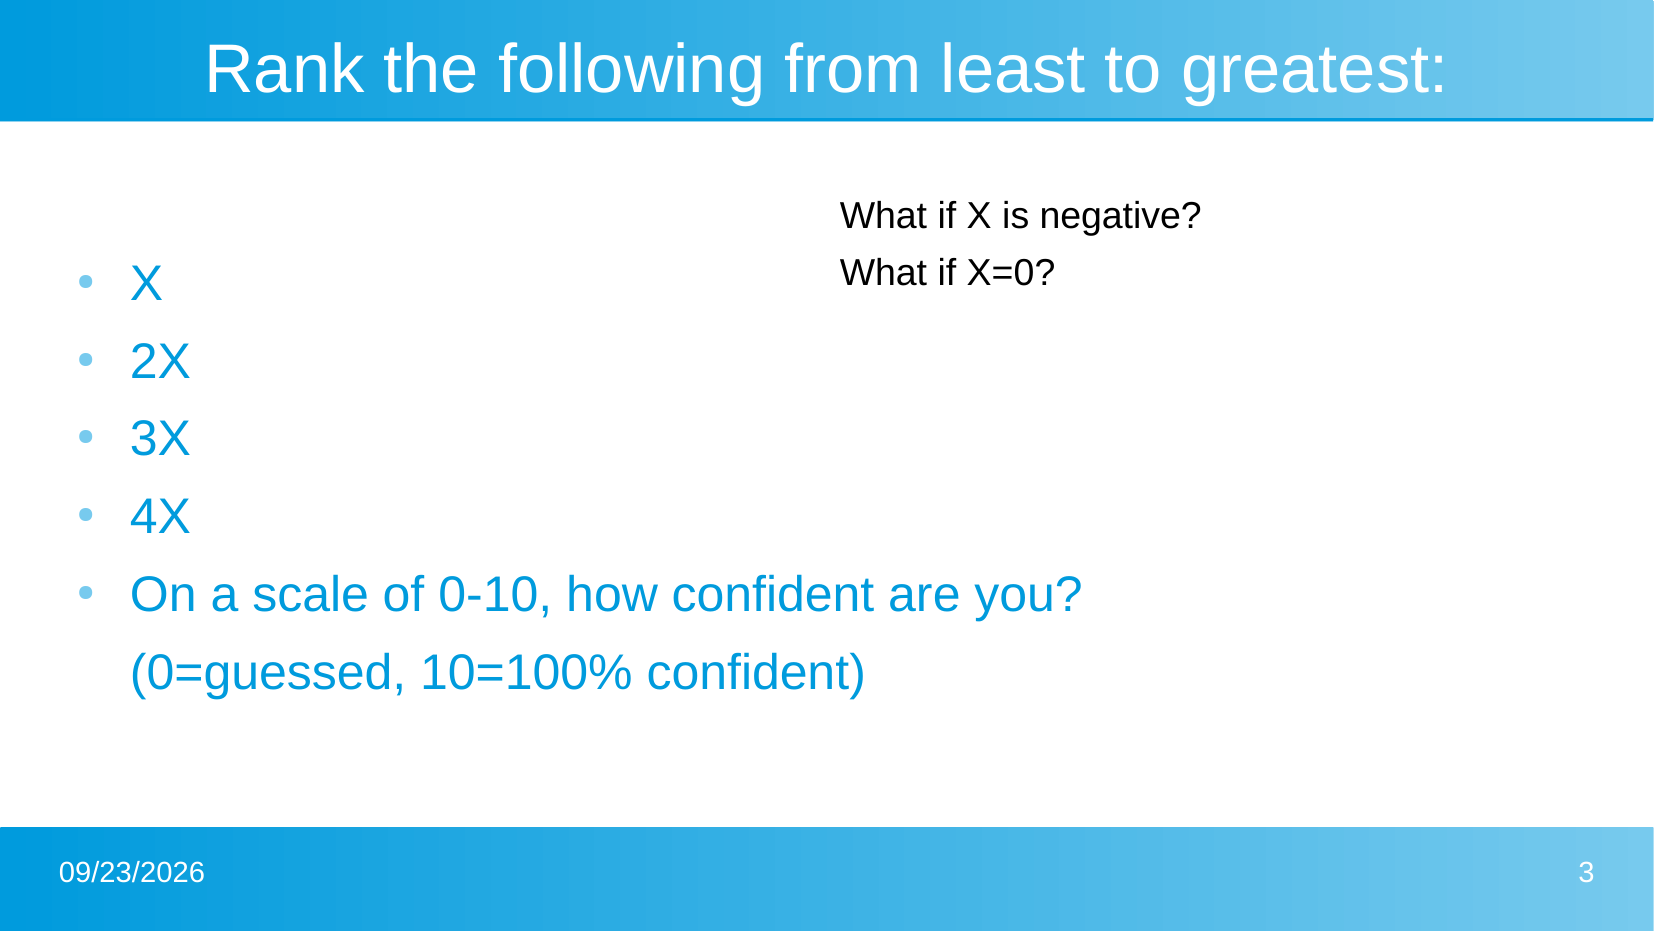

# Rank the following from least to greatest:
X
2X
3X
4X
On a scale of 0-10, how confident are you?
(0=guessed, 10=100% confident)
What if X is negative?
What if X=0?
3